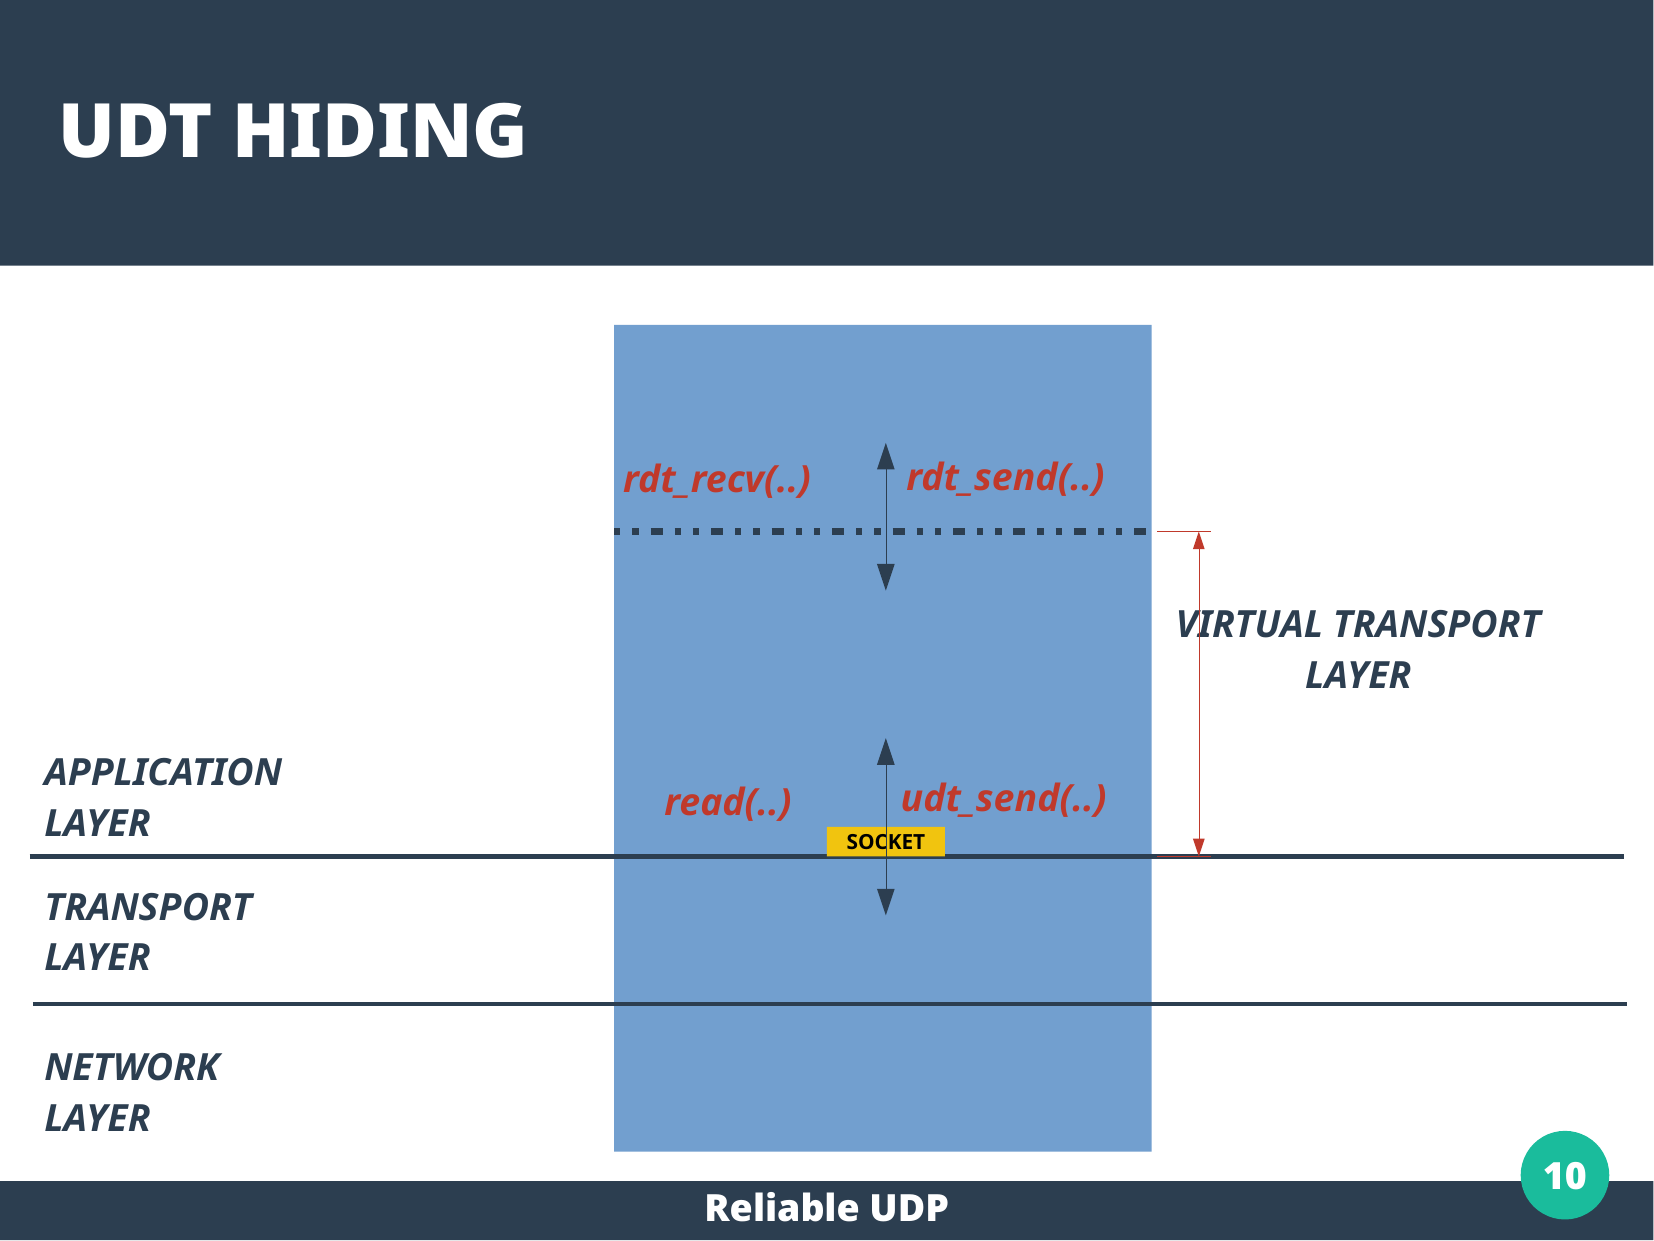

# UDT HIDING
rdt_send(..)
rdt_recv(..)
VIRTUAL TRANSPORT LAYER
APPLICATION
LAYER
udt_send(..)
read(..)
SOCKET
TRANSPORT
LAYER
NETWORK
LAYER
10
Reliable UDP